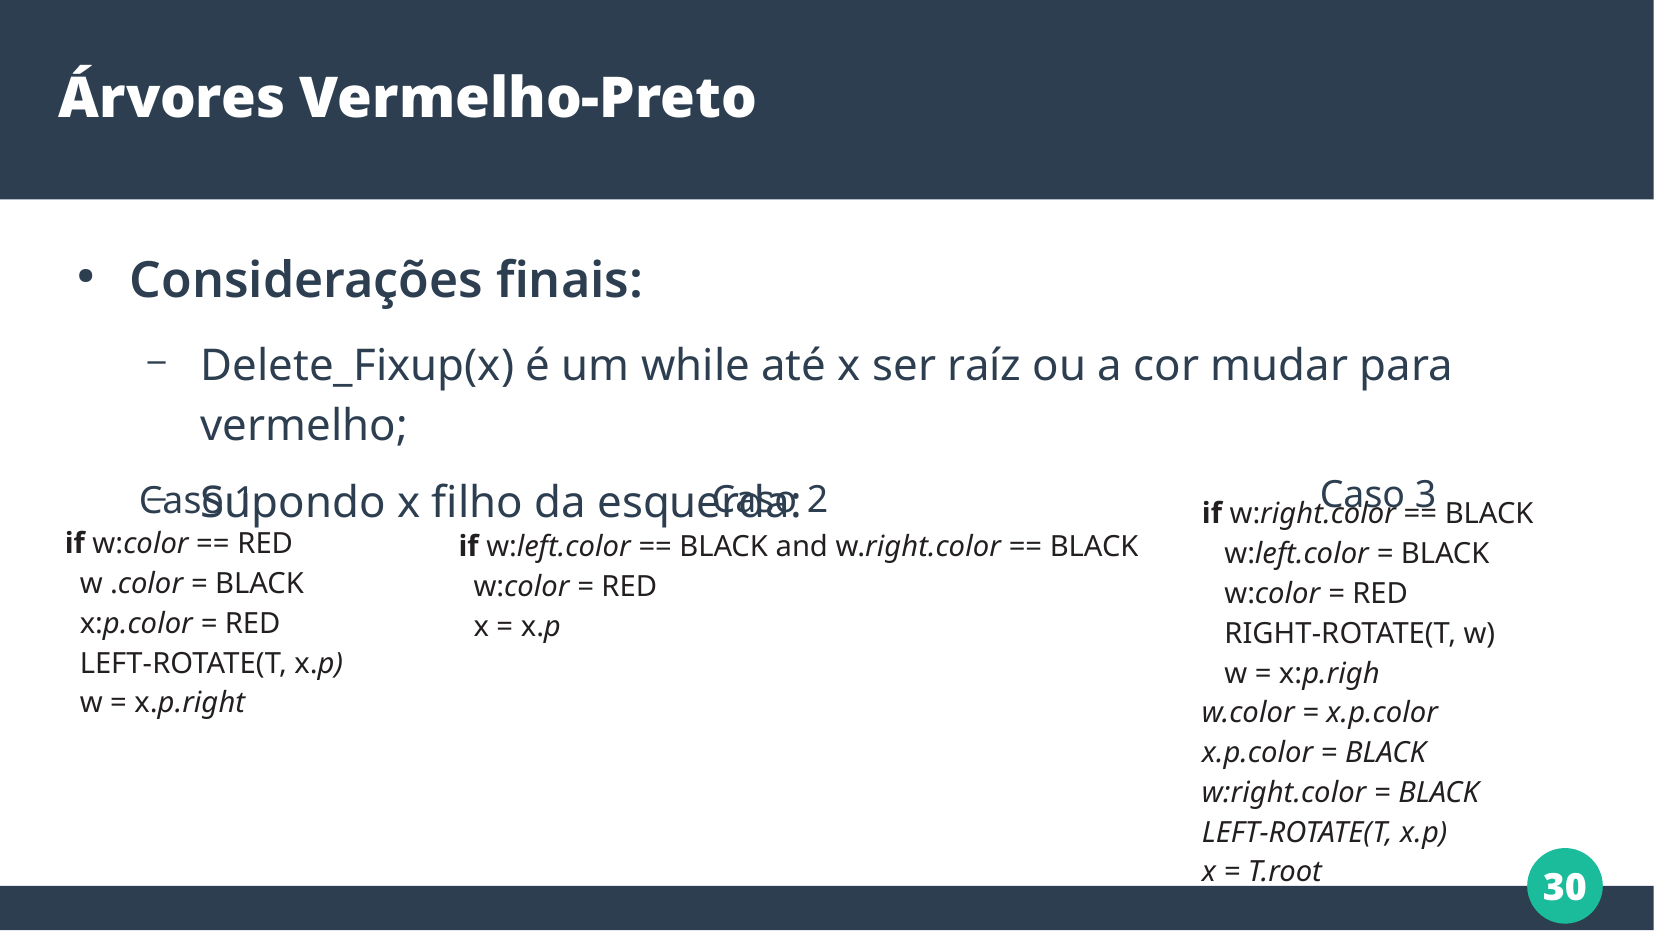

# Árvores Vermelho-Preto
Considerações finais:
Delete_Fixup(x) é um while até x ser raíz ou a cor mudar para vermelho;
Supondo x filho da esquerda:
Caso 3
Caso 2
Caso 1
if w:right.color == BLACK
 w:left.color = BLACK
 w:color = RED
 RIGHT-ROTATE(T, w)
 w = x:p.righ
w.color = x.p.color
x.p.color = BLACK
w:right.color = BLACK
LEFT-ROTATE(T, x.p)
x = T.root
 if w:color == RED
 w .color = BLACK
 x:p.color = RED
 LEFT-ROTATE(T, x.p)
 w = x.p.right
 if w:left.color == BLACK and w.right.color == BLACK
 w:color = RED
 x = x.p